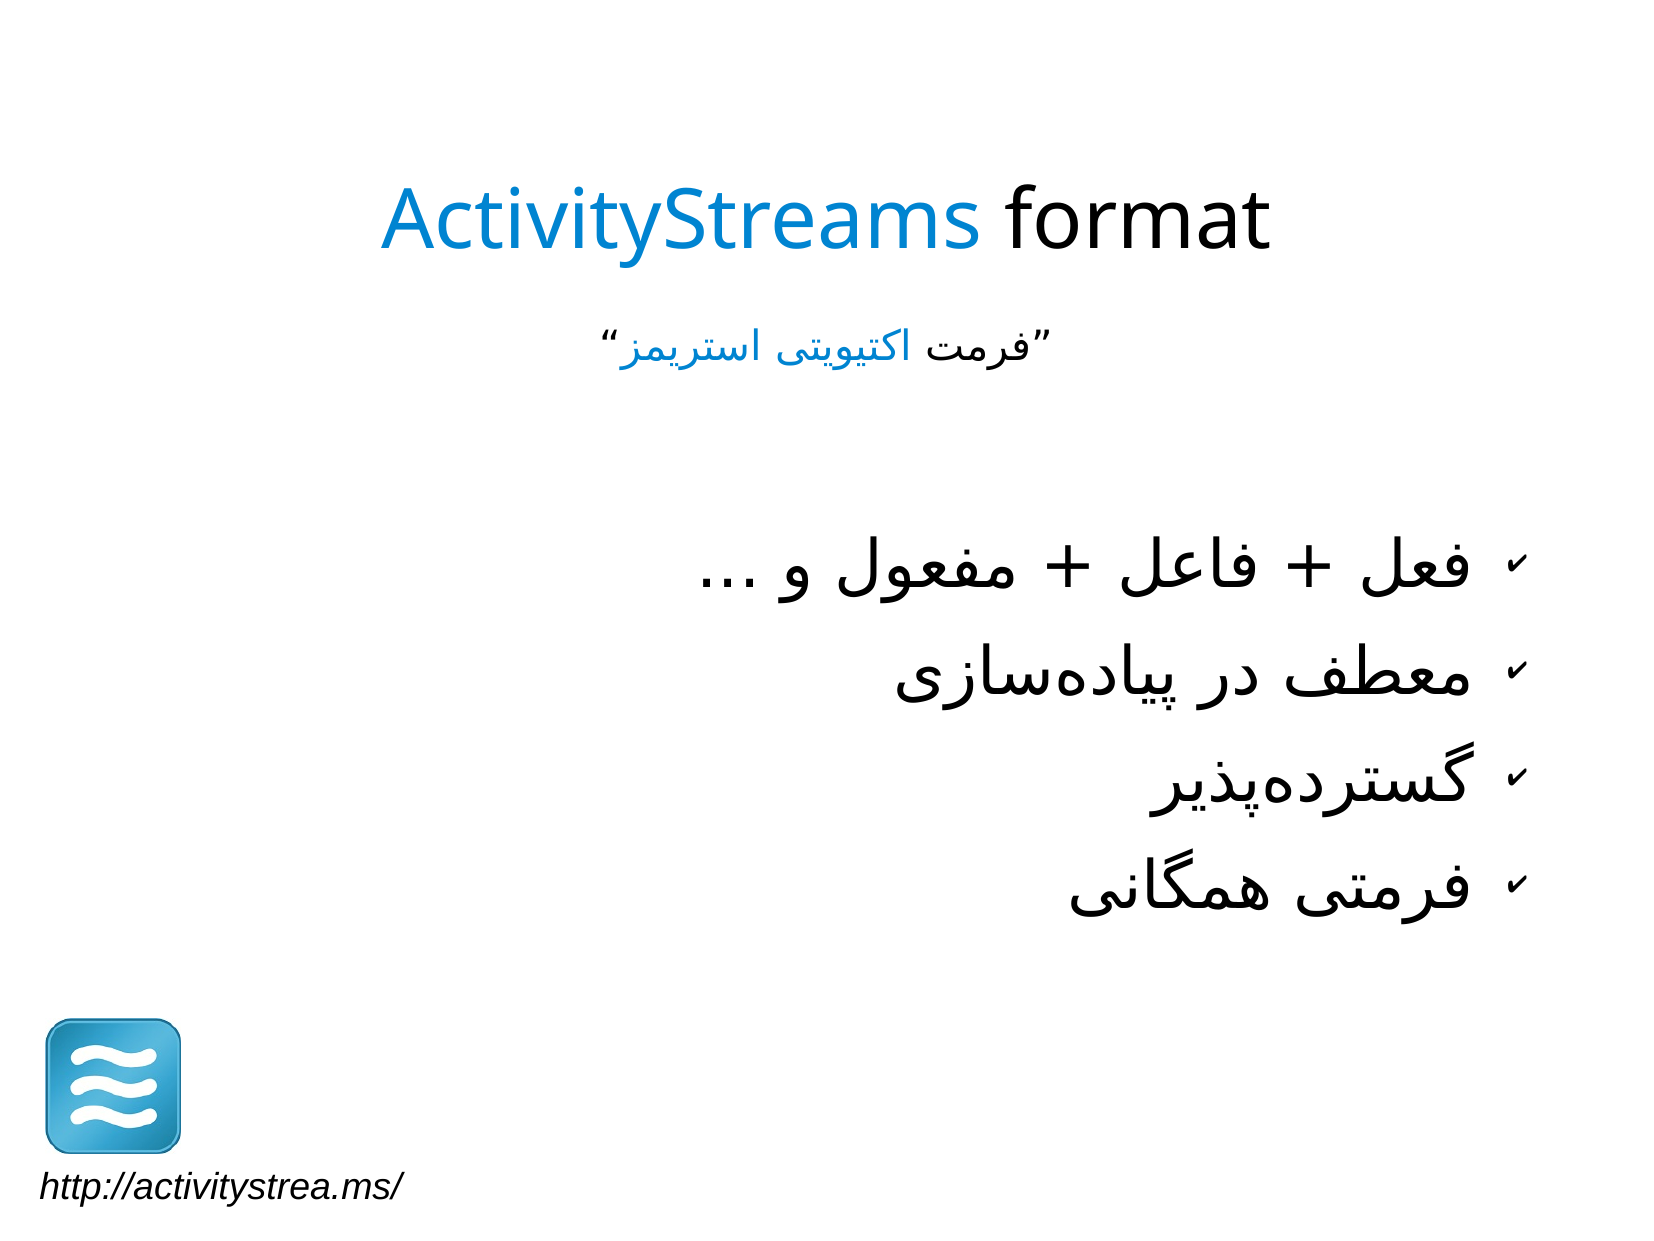

# ActivityStreams format
“فرمت اکتیویتی استریمز”
فعل + فاعل + مفعول و ...
معطف در پیاده‌سازی
گسترده‌پذیر
فرمتی همگانی
http://activitystrea.ms/